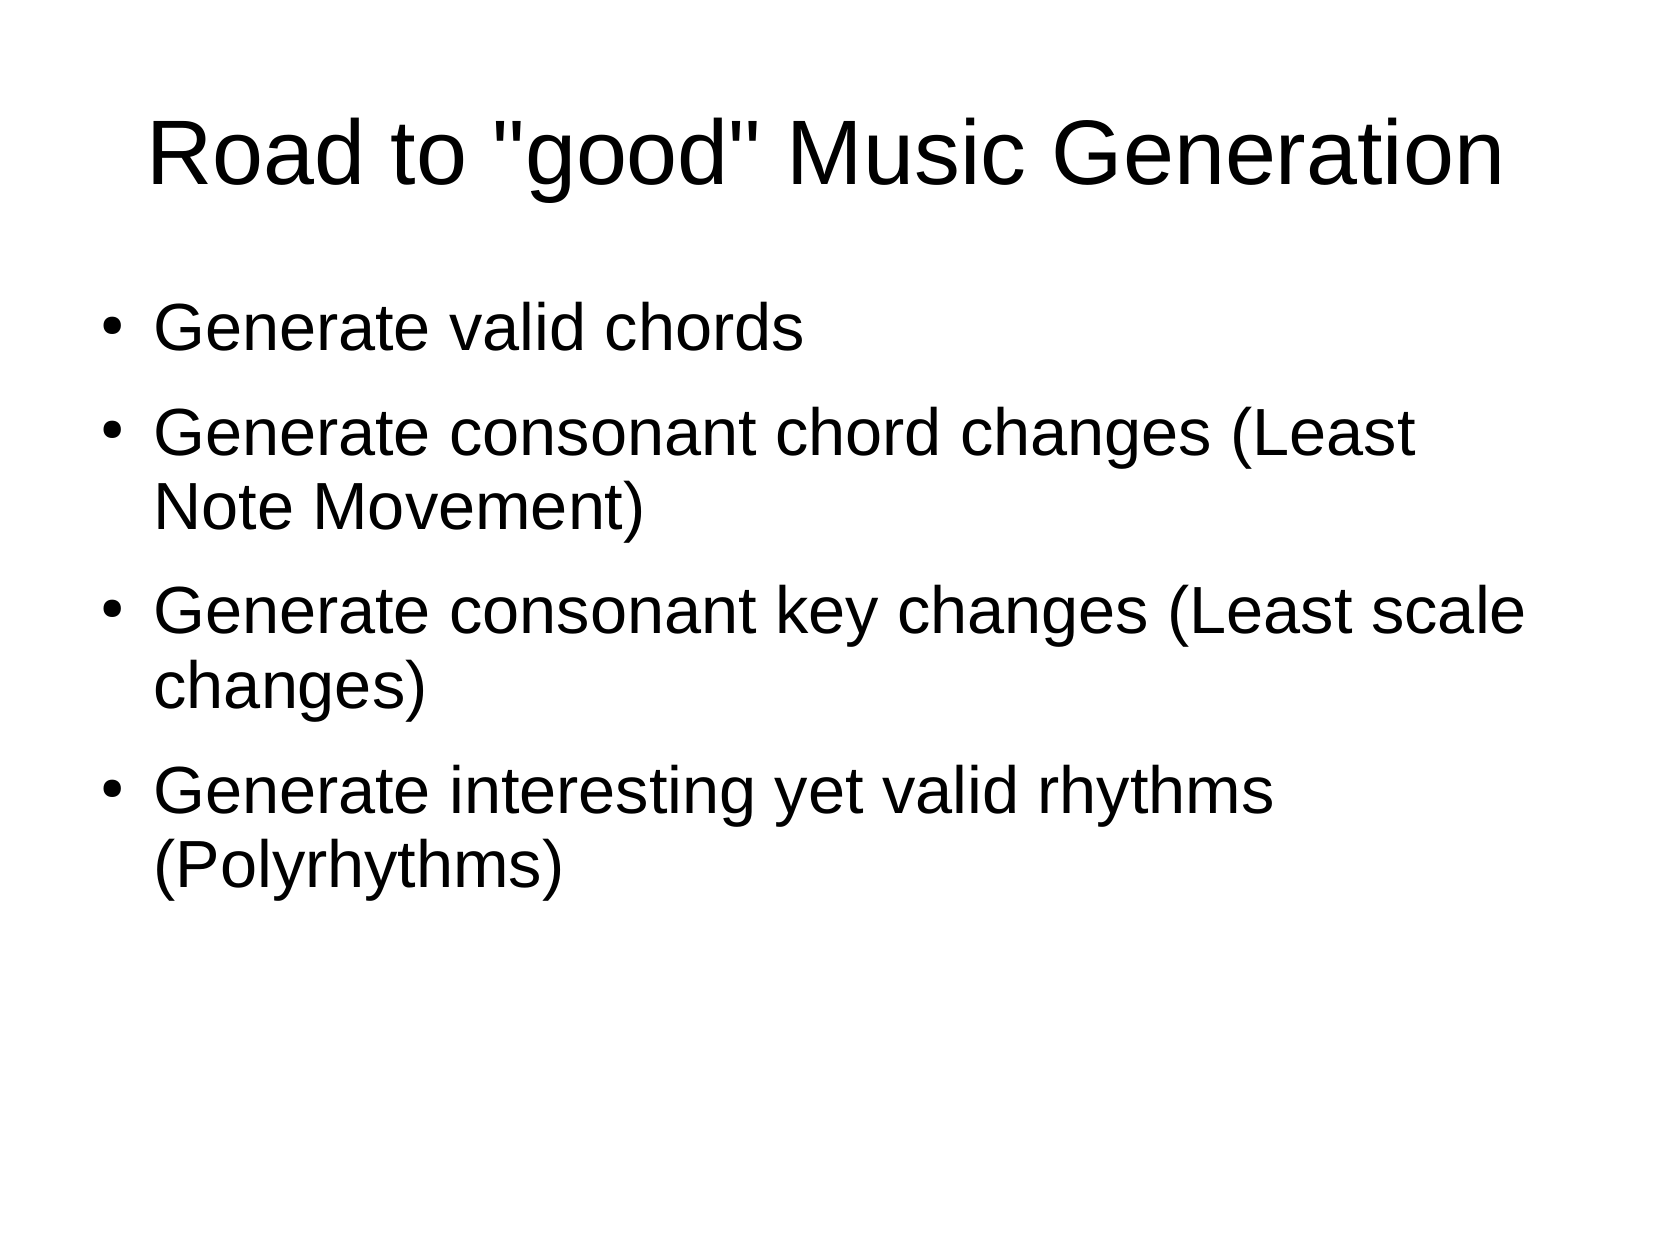

# Road to "good" Music Generation
Generate valid chords
Generate consonant chord changes (Least Note Movement)
Generate consonant key changes (Least scale changes)
Generate interesting yet valid rhythms (Polyrhythms)